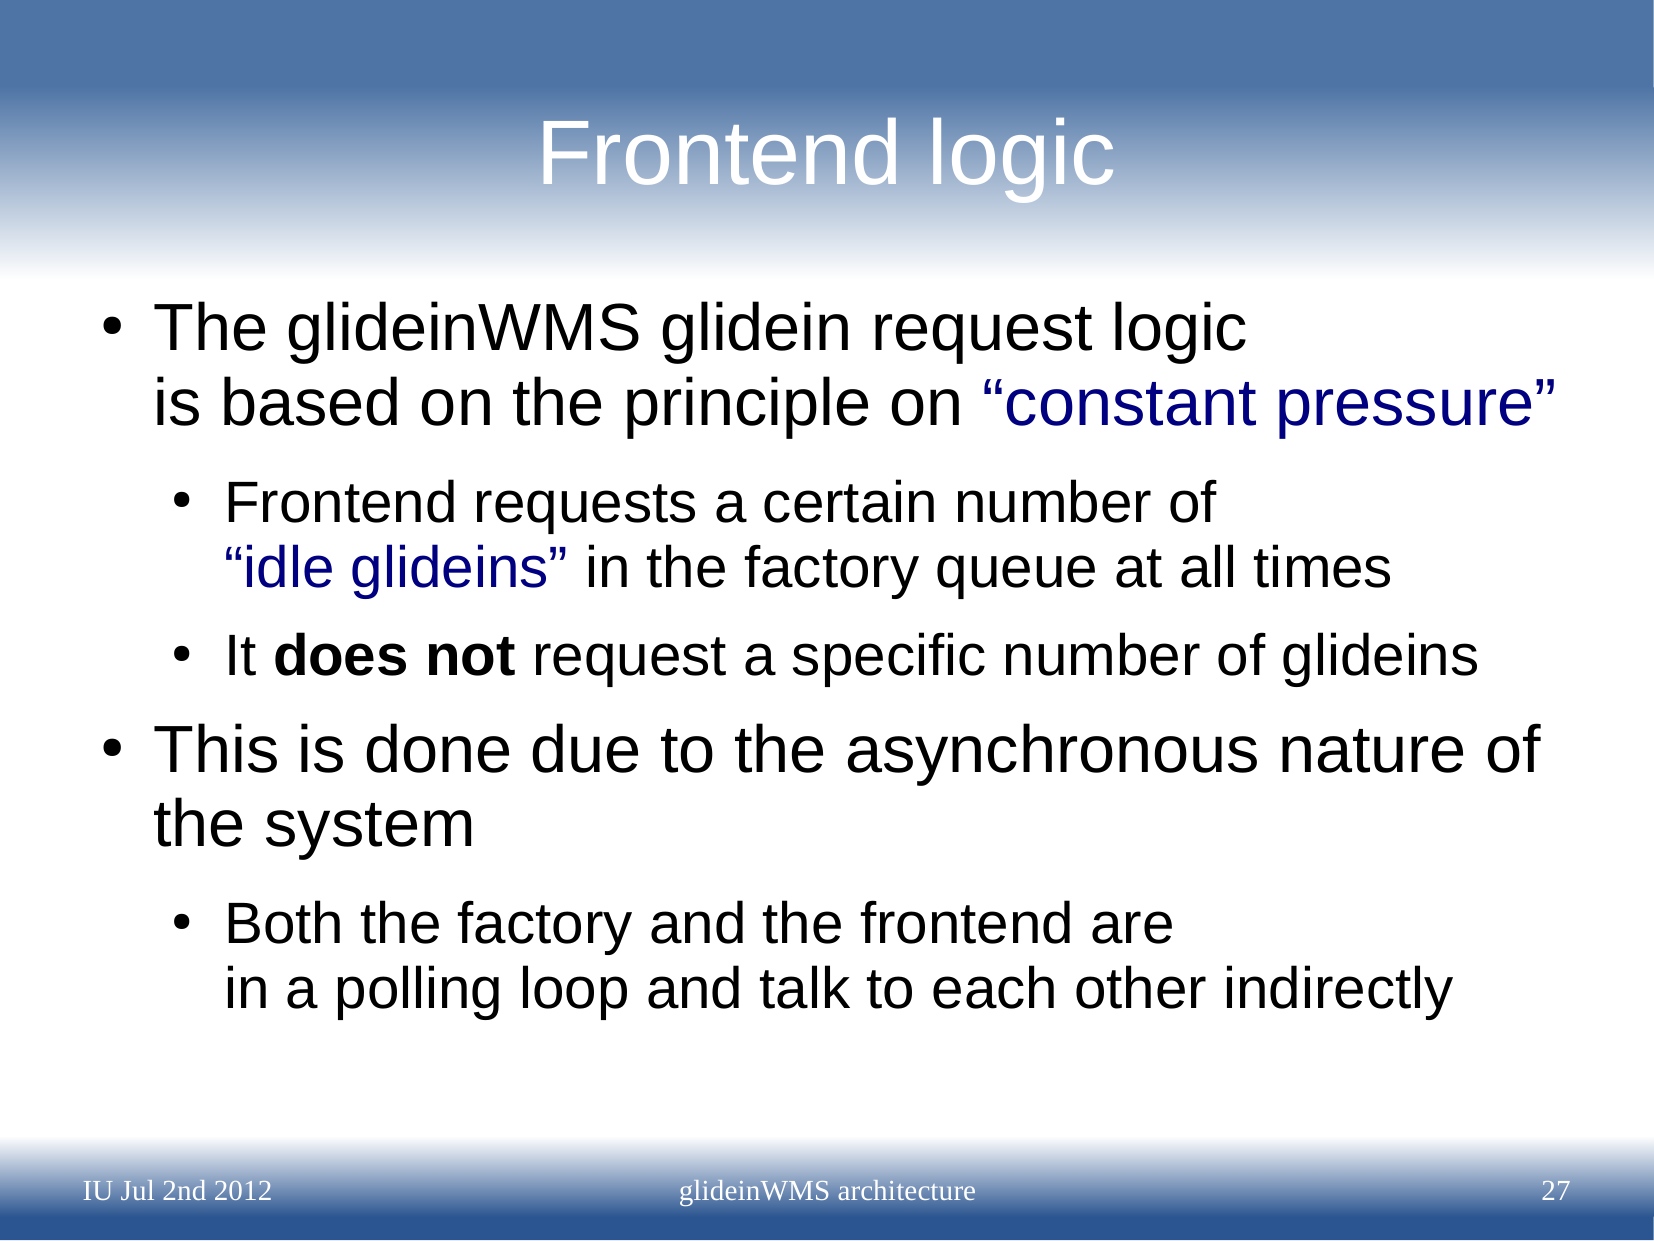

# Frontend logic
The glideinWMS glidein request logic
is based on the principle on “constant pressure”
Frontend requests a certain number of
“idle glideins” in the factory queue at all times
It does not request a specific number of glideins
This is done due to the asynchronous nature of the system
Both the factory and the frontend are
in a polling loop and talk to each other indirectly
IU Jul 2nd 2012
glideinWMS architecture
27